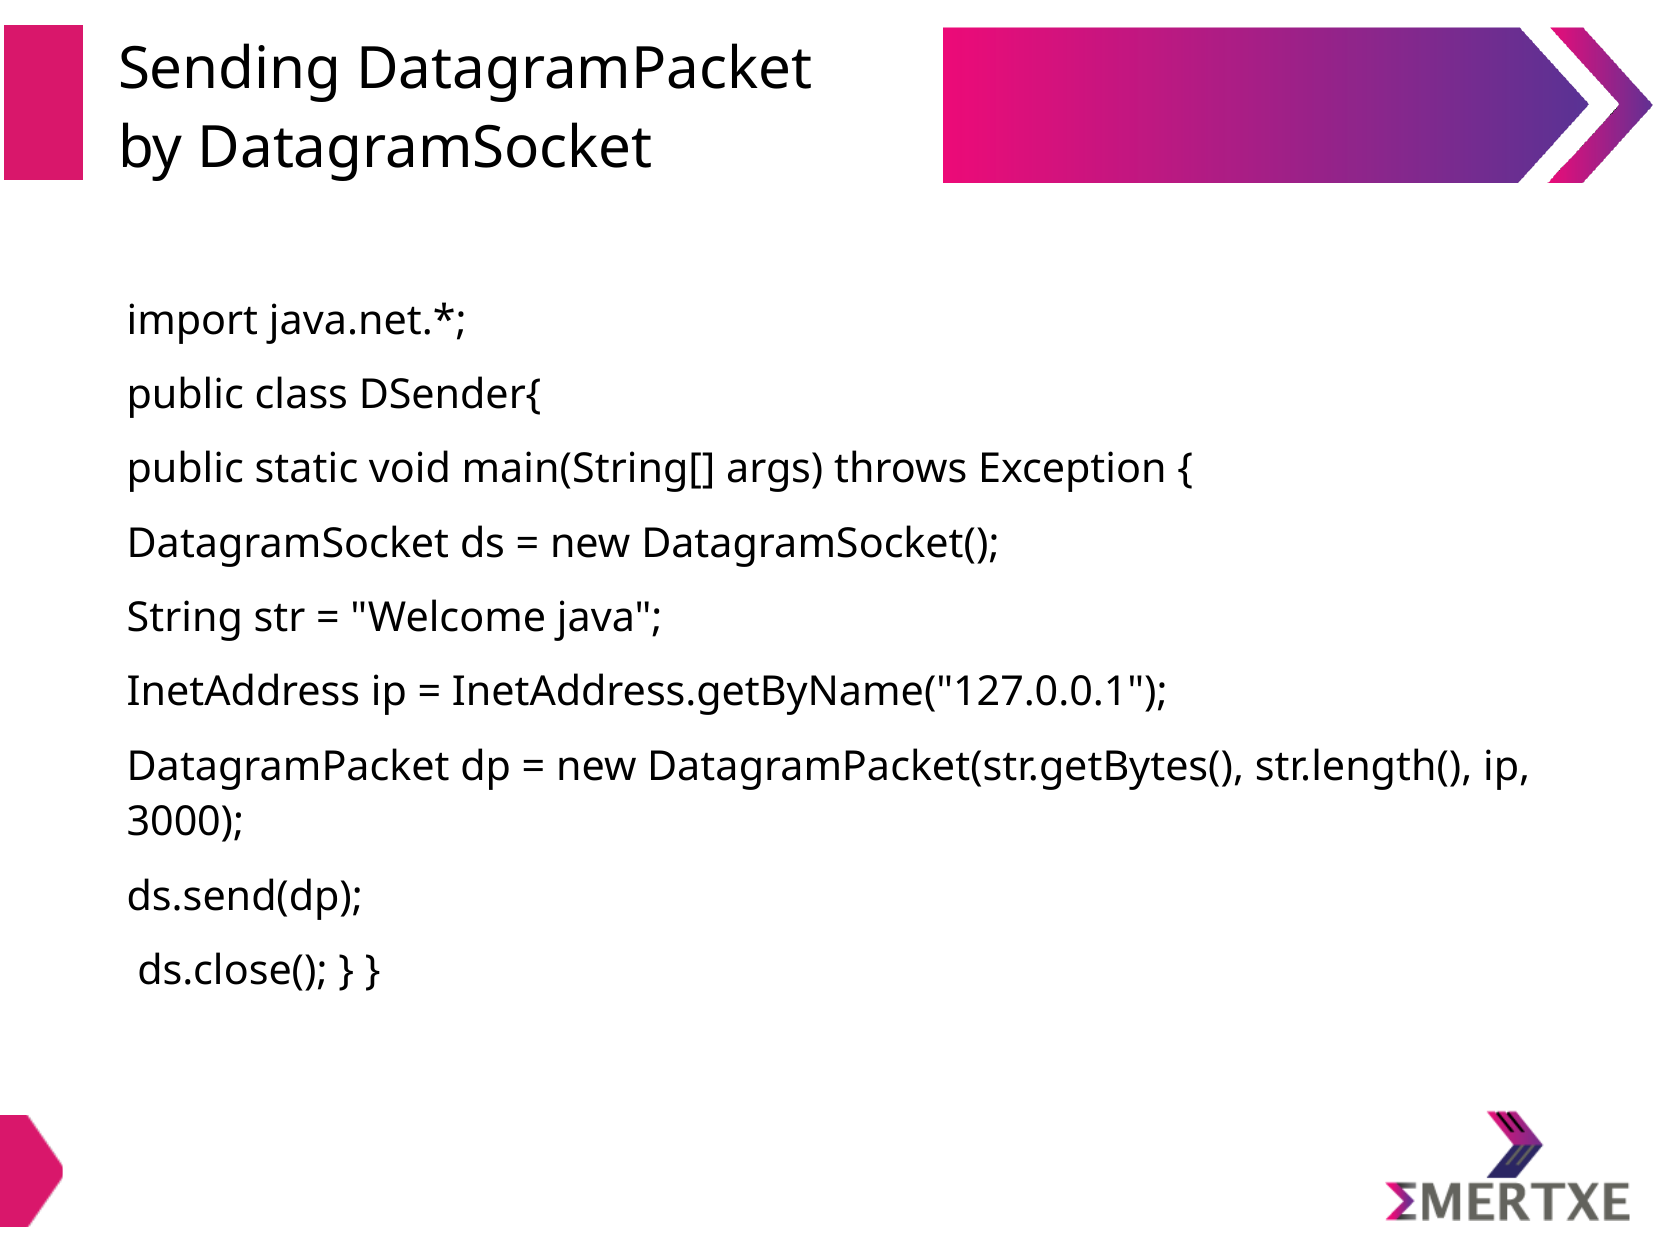

# Sending DatagramPacket by DatagramSocket
import java.net.*;
public class DSender{
public static void main(String[] args) throws Exception {
DatagramSocket ds = new DatagramSocket();
String str = "Welcome java";
InetAddress ip = InetAddress.getByName("127.0.0.1");
DatagramPacket dp = new DatagramPacket(str.getBytes(), str.length(), ip, 3000);
ds.send(dp);
 ds.close(); } }